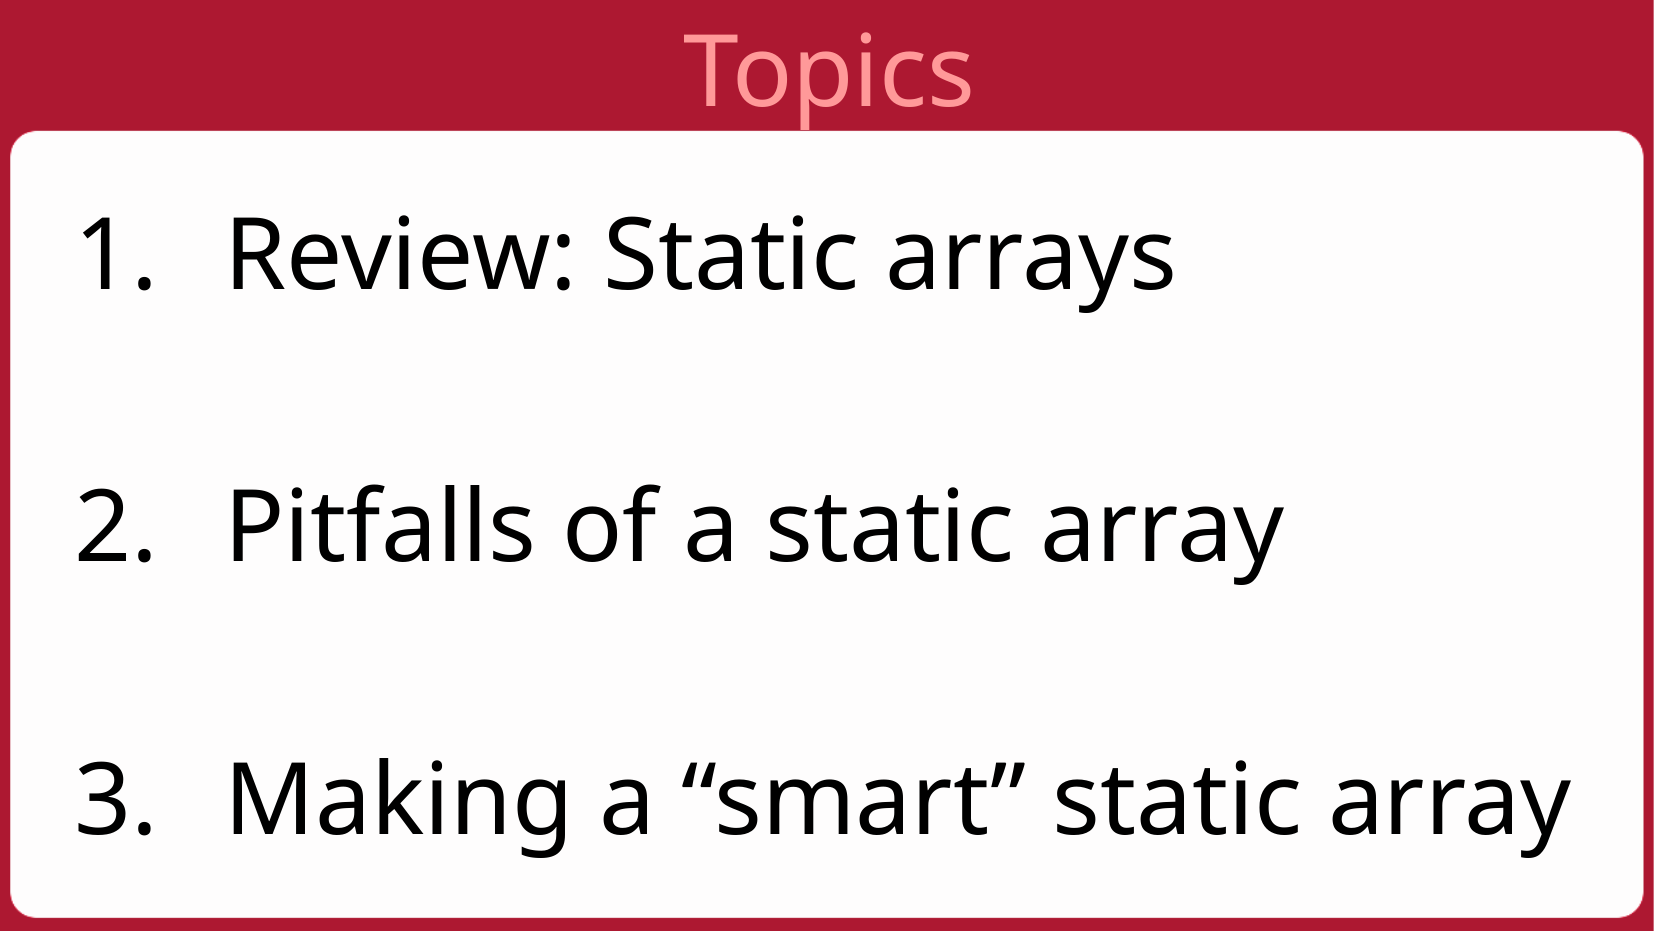

# Topics
1.	Review: Static arrays
2.	Pitfalls of a static array
3.	Making a “smart” static array